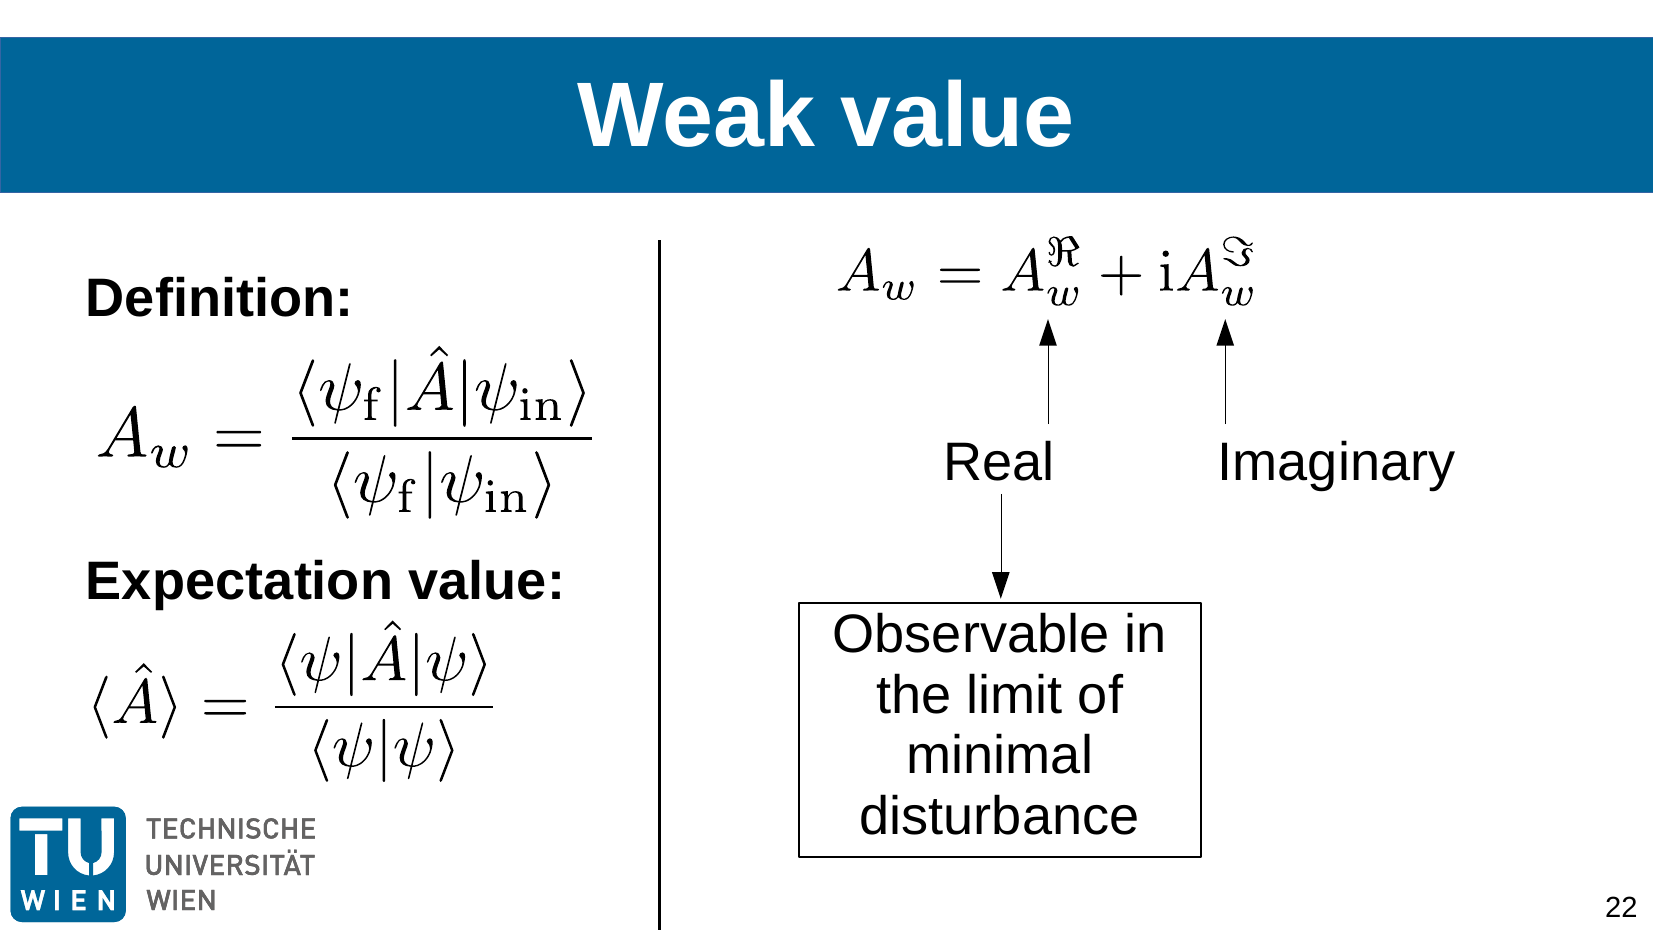

Weak value
Definition:
Real
Imaginary
# Expectation value:
Observable in the limit of minimal disturbance